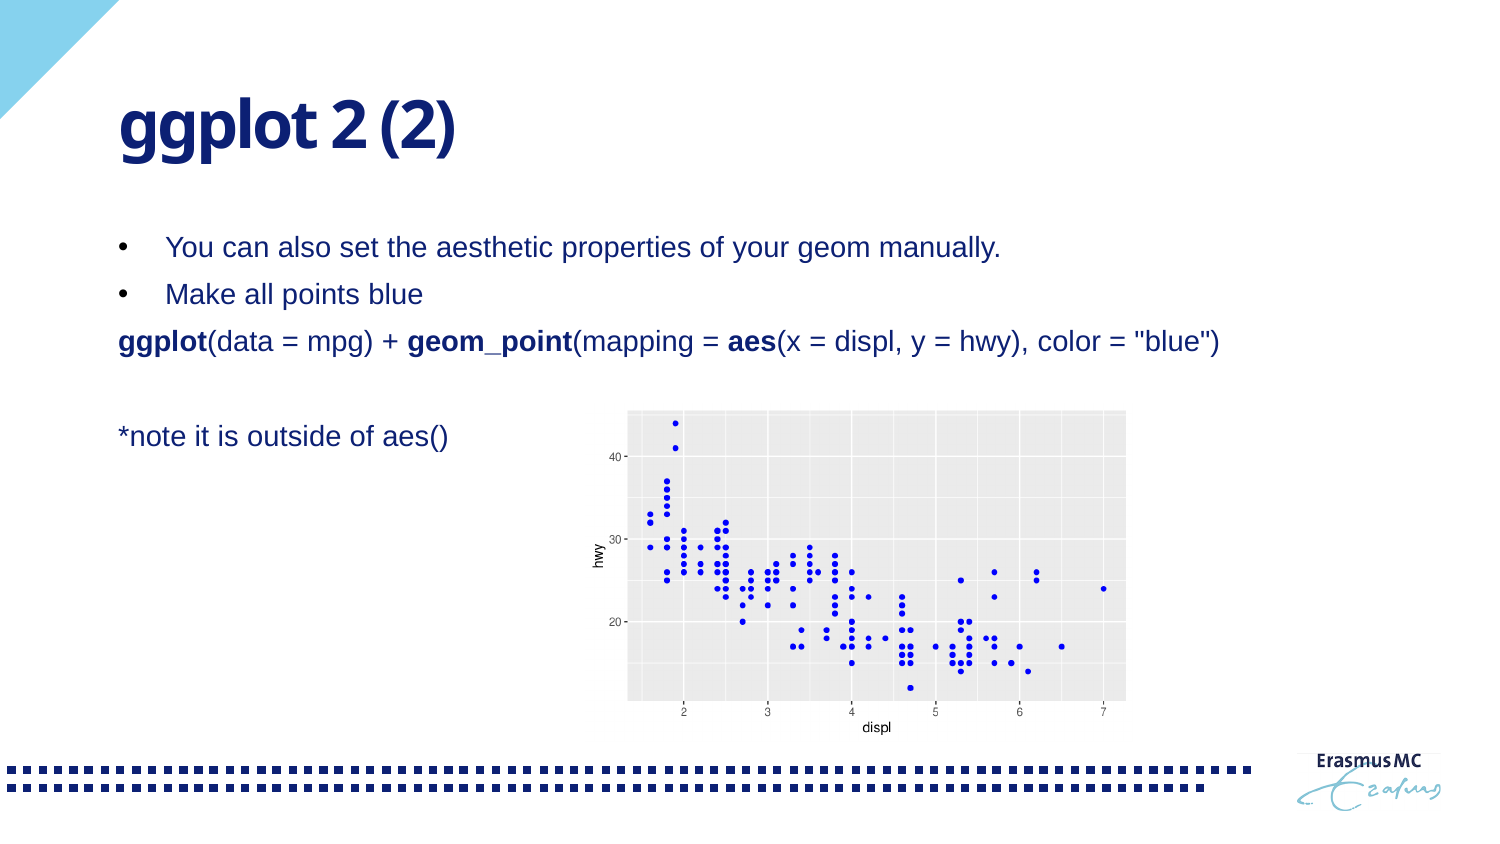

# ggplot 2 (2)
You can also set the aesthetic properties of your geom manually.
Make all points blue
ggplot(data = mpg) + geom_point(mapping = aes(x = displ, y = hwy), color = "blue")
*note it is outside of aes()